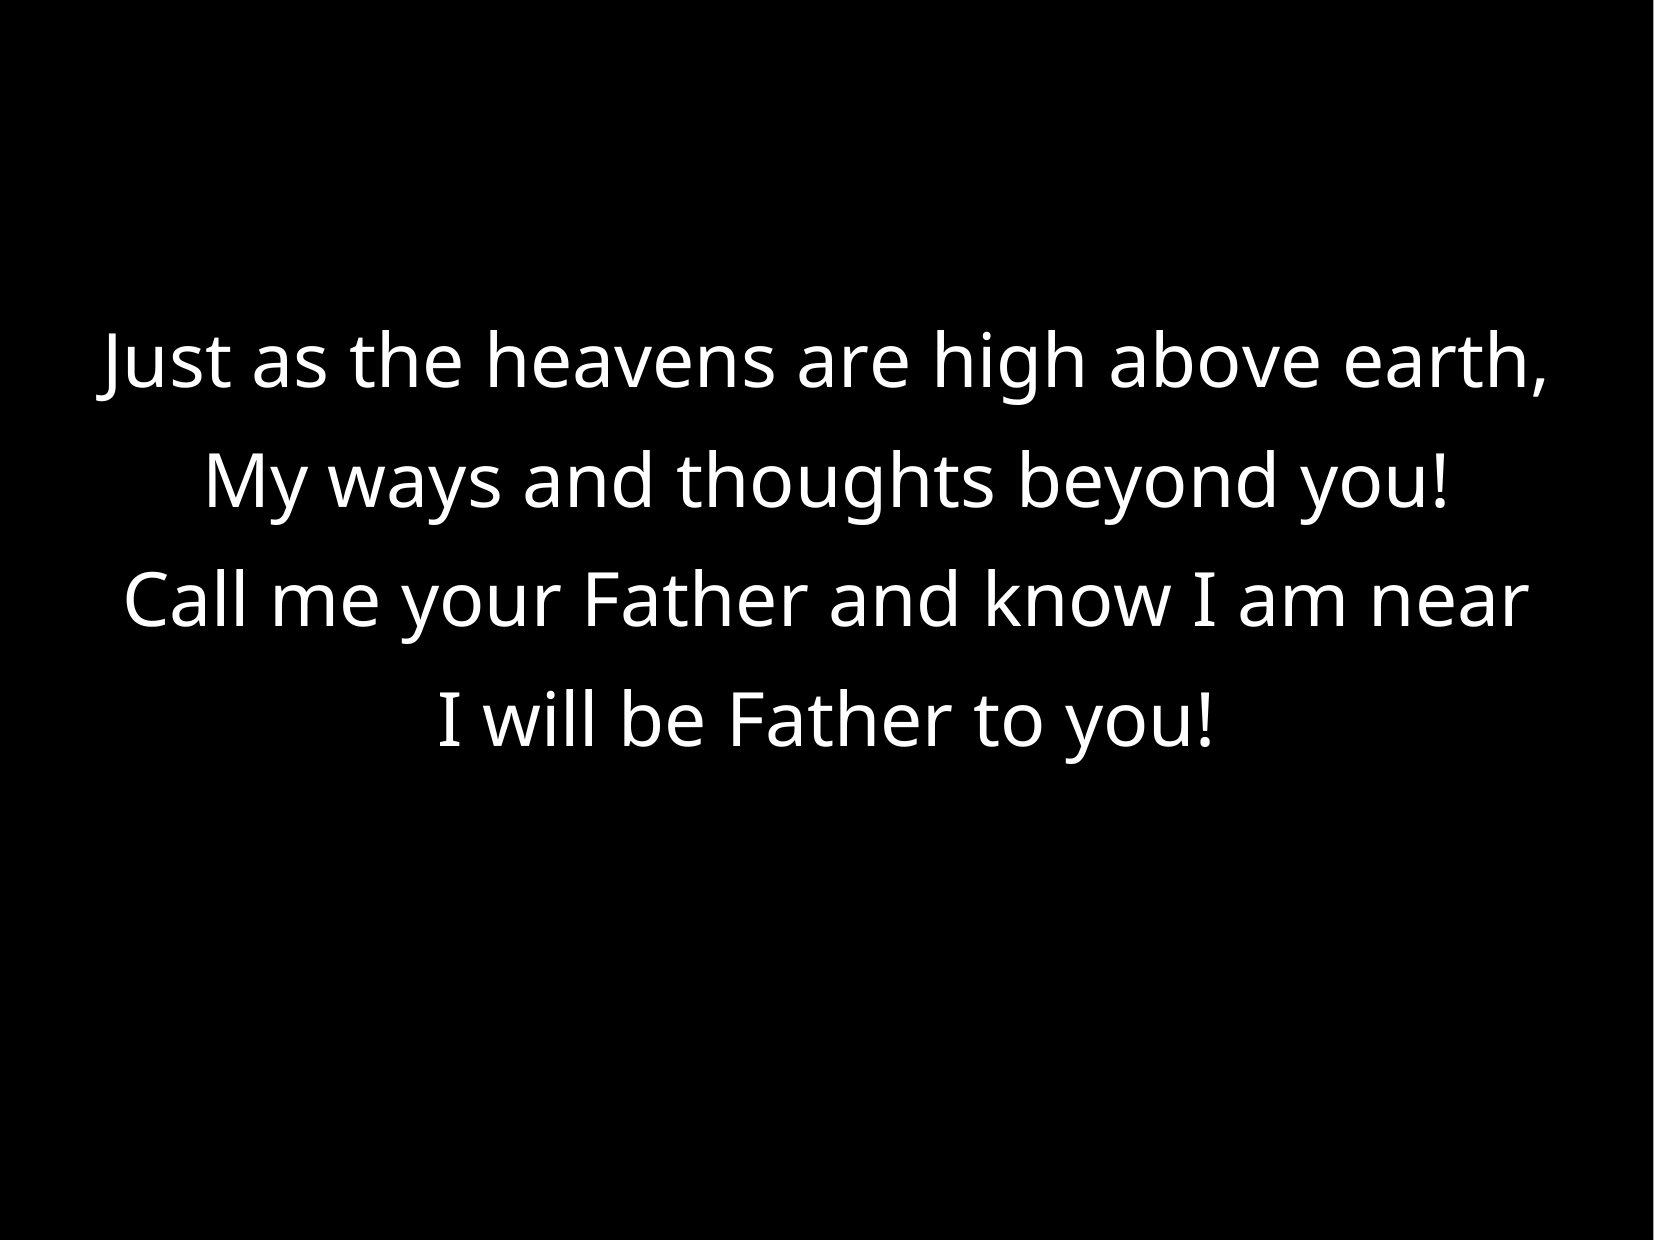

#
Just as the heavens are high above earth,
My ways and thoughts beyond you!
Call me your Father and know I am near
I will be Father to you!